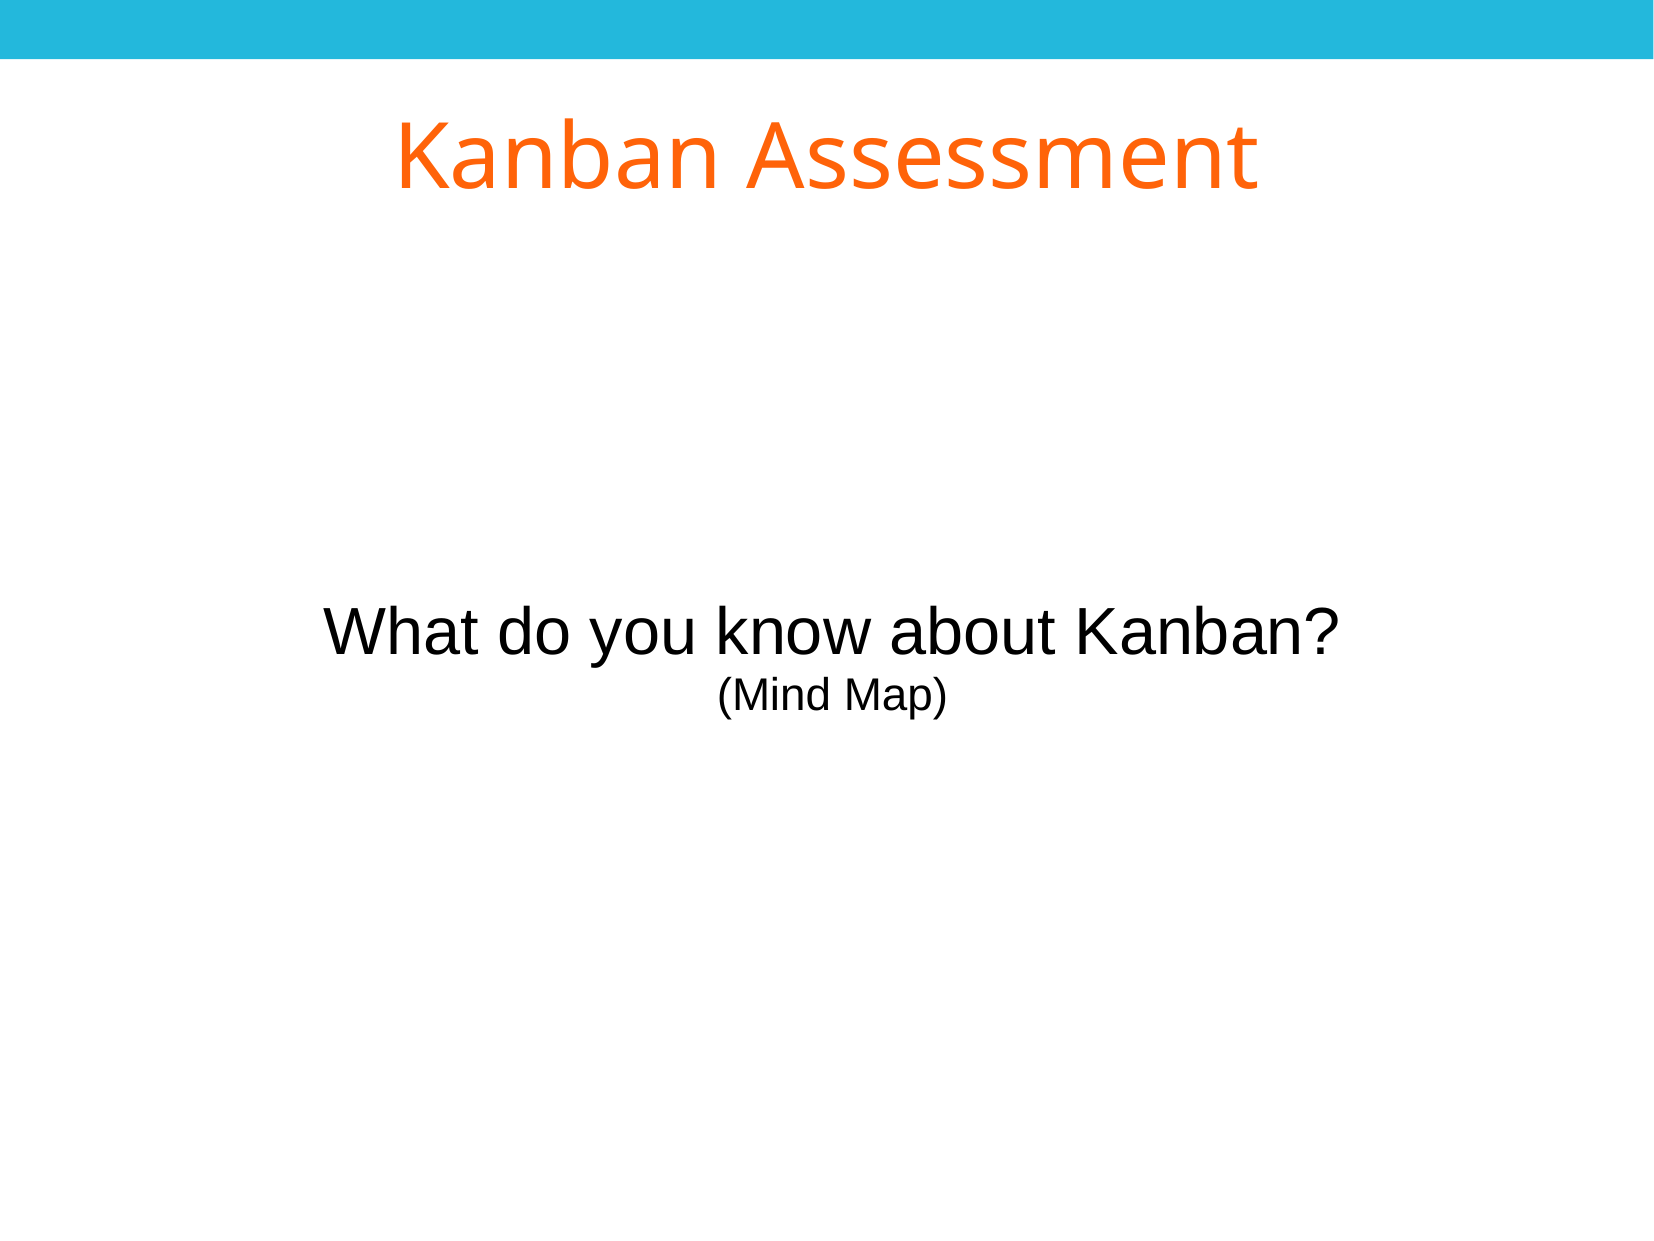

# Kanban Assessment
What do you know about Kanban?
(Mind Map)